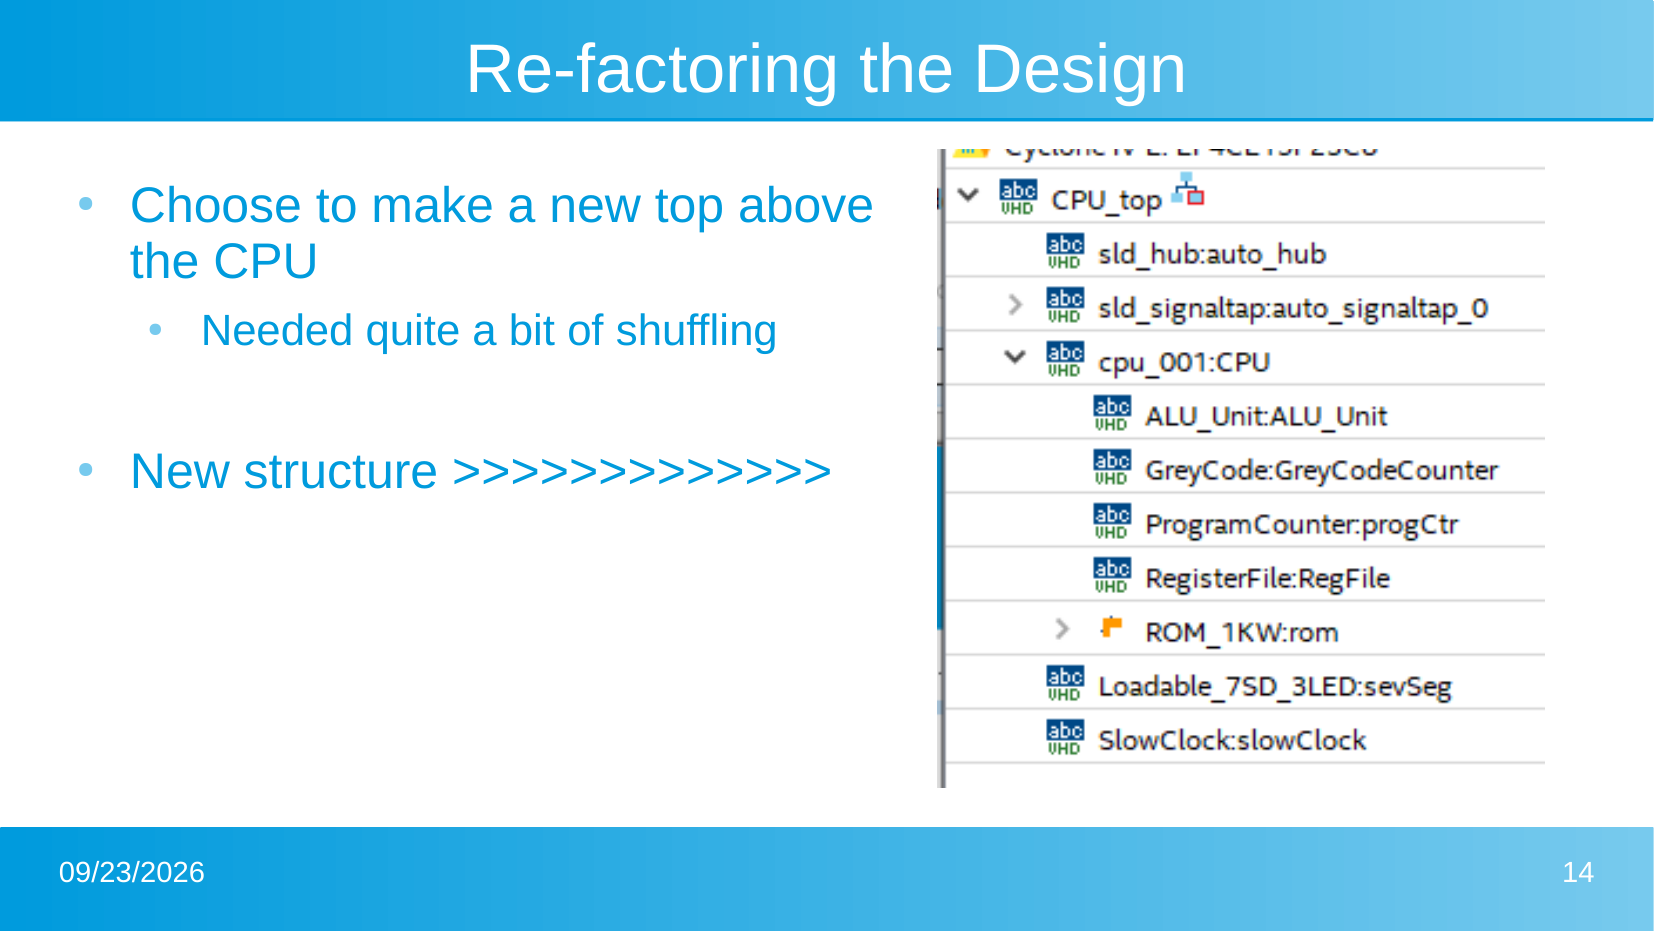

# Re-factoring the Design
Choose to make a new top above the CPU
Needed quite a bit of shuffling
New structure >>>>>>>>>>>>>
14